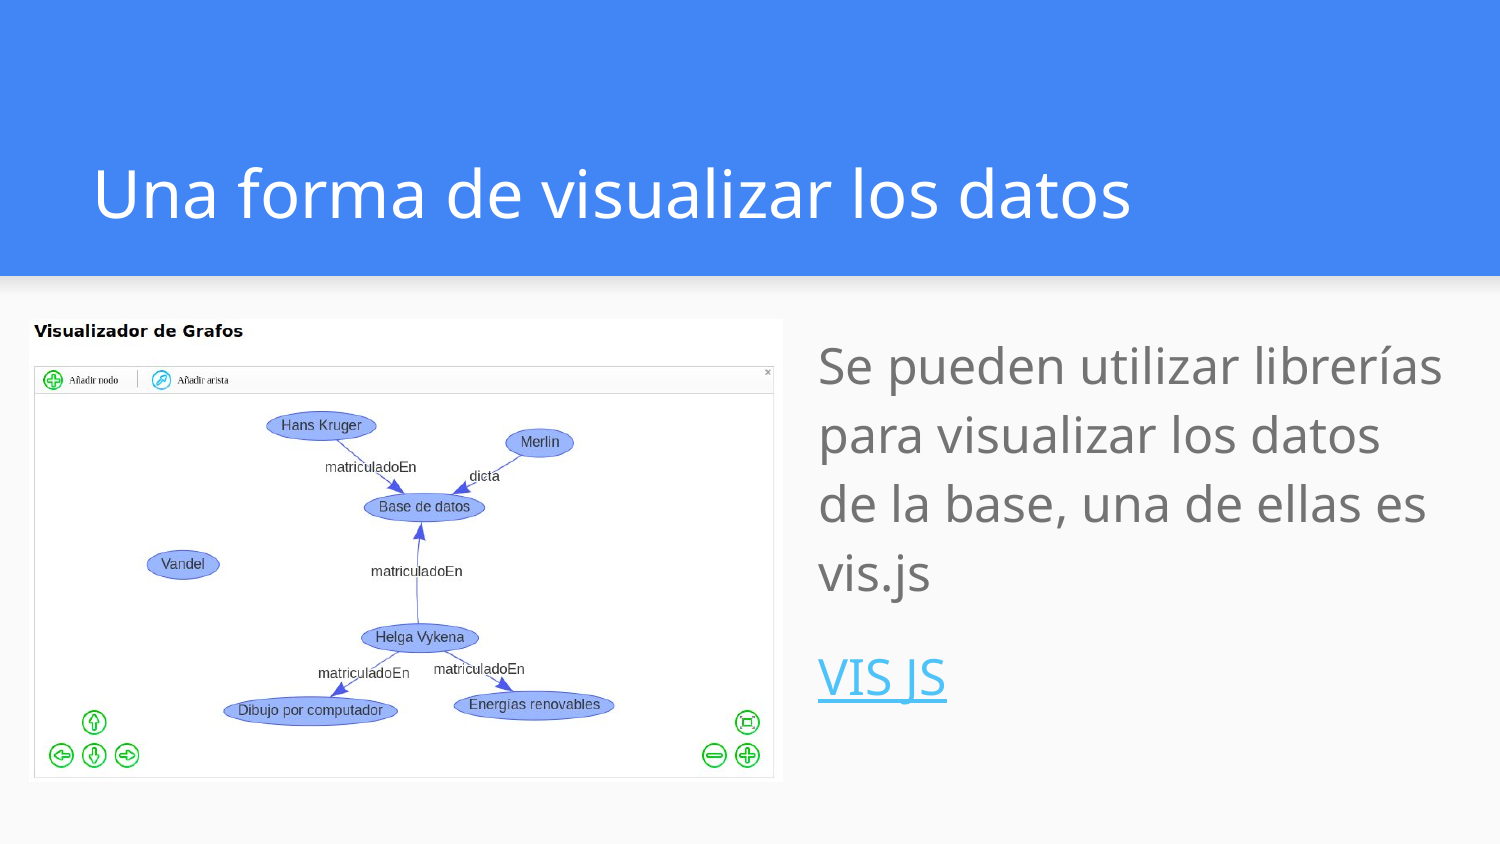

# Una forma de visualizar los datos
Se pueden utilizar librerías para visualizar los datos de la base, una de ellas es vis.js
VIS JS